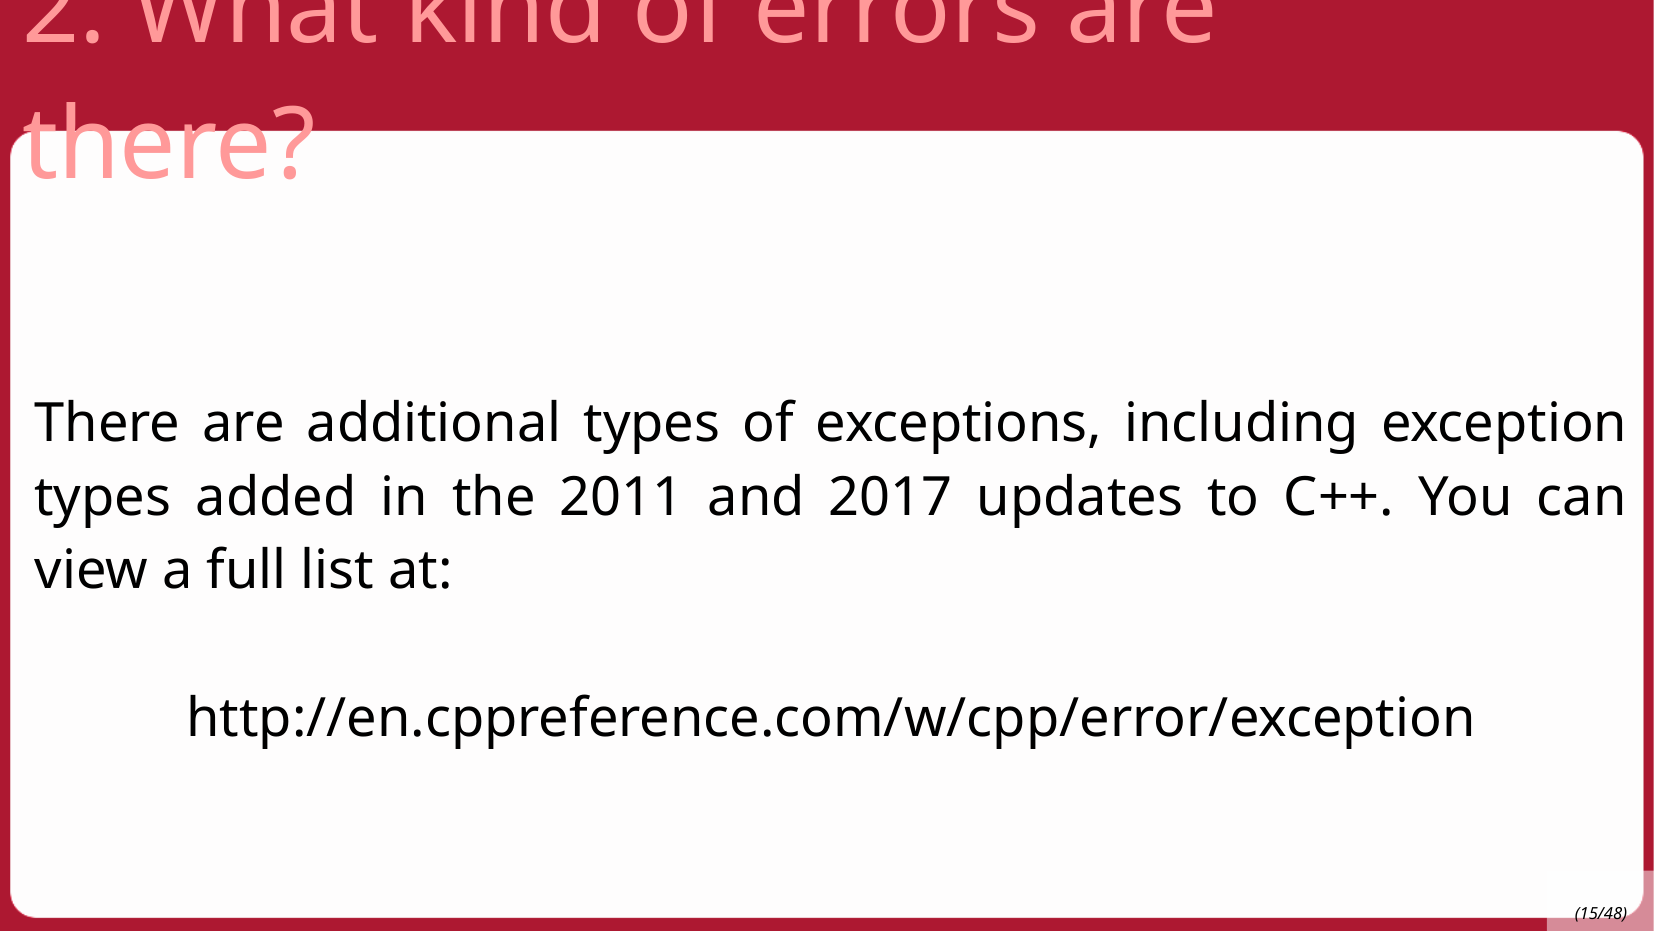

# 2. What kind of errors are there?
There are additional types of exceptions, including exception types added in the 2011 and 2017 updates to C++. You can view a full list at:
http://en.cppreference.com/w/cpp/error/exception